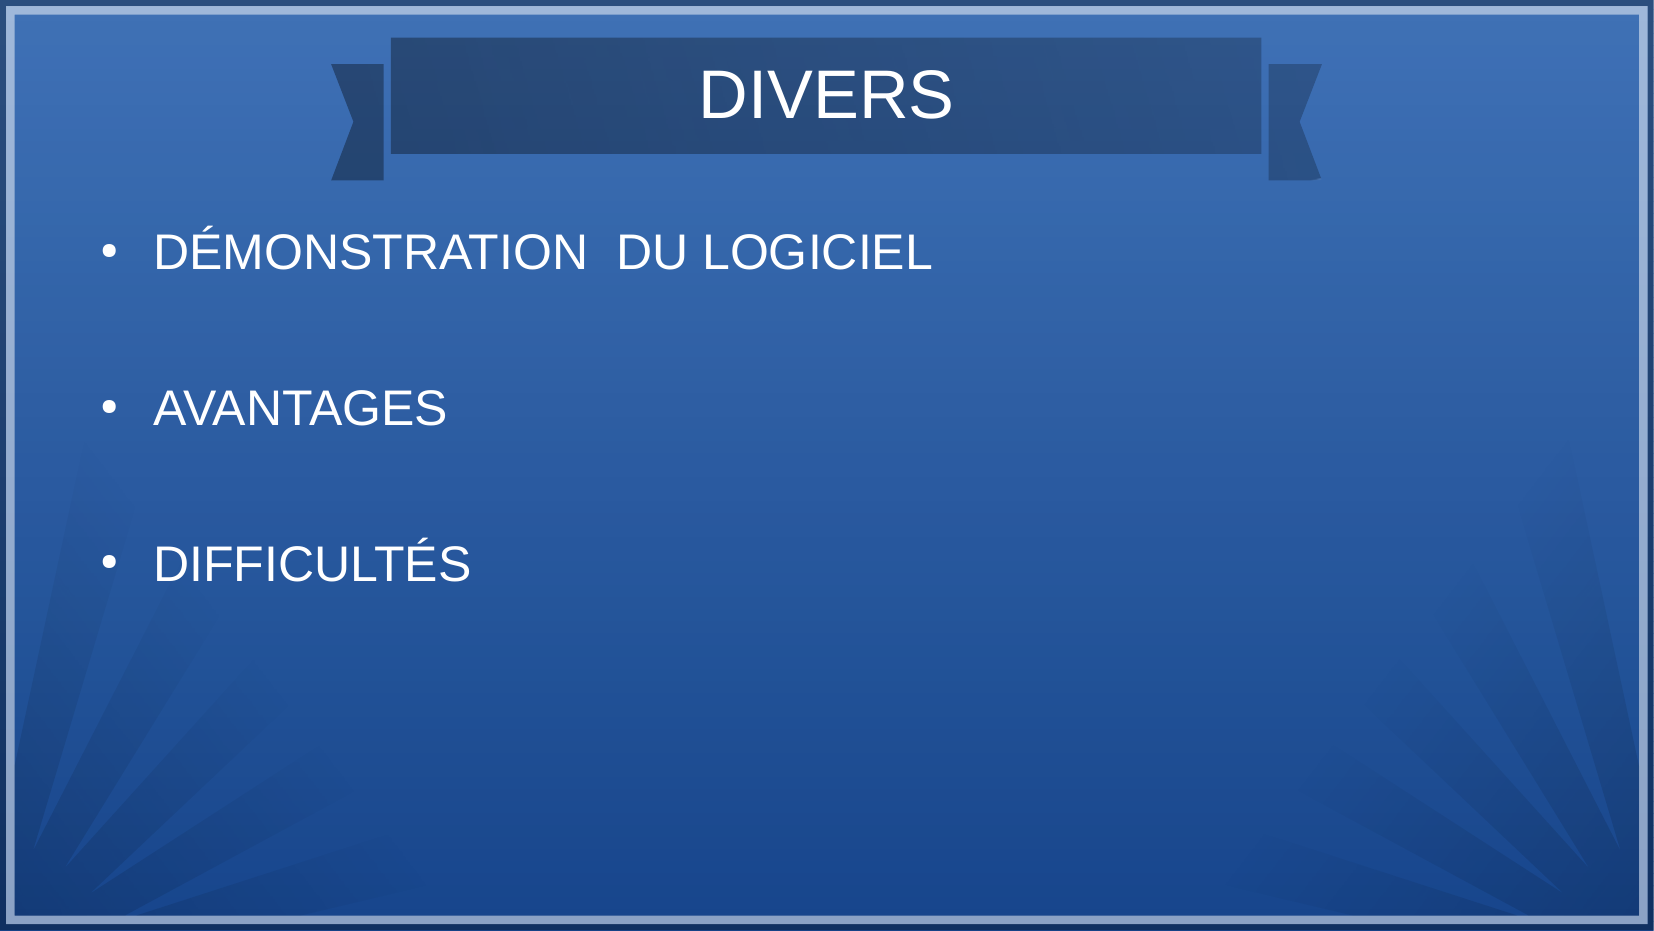

# DIVERS
DÉMONSTRATION DU LOGICIEL
AVANTAGES
DIFFICULTÉS